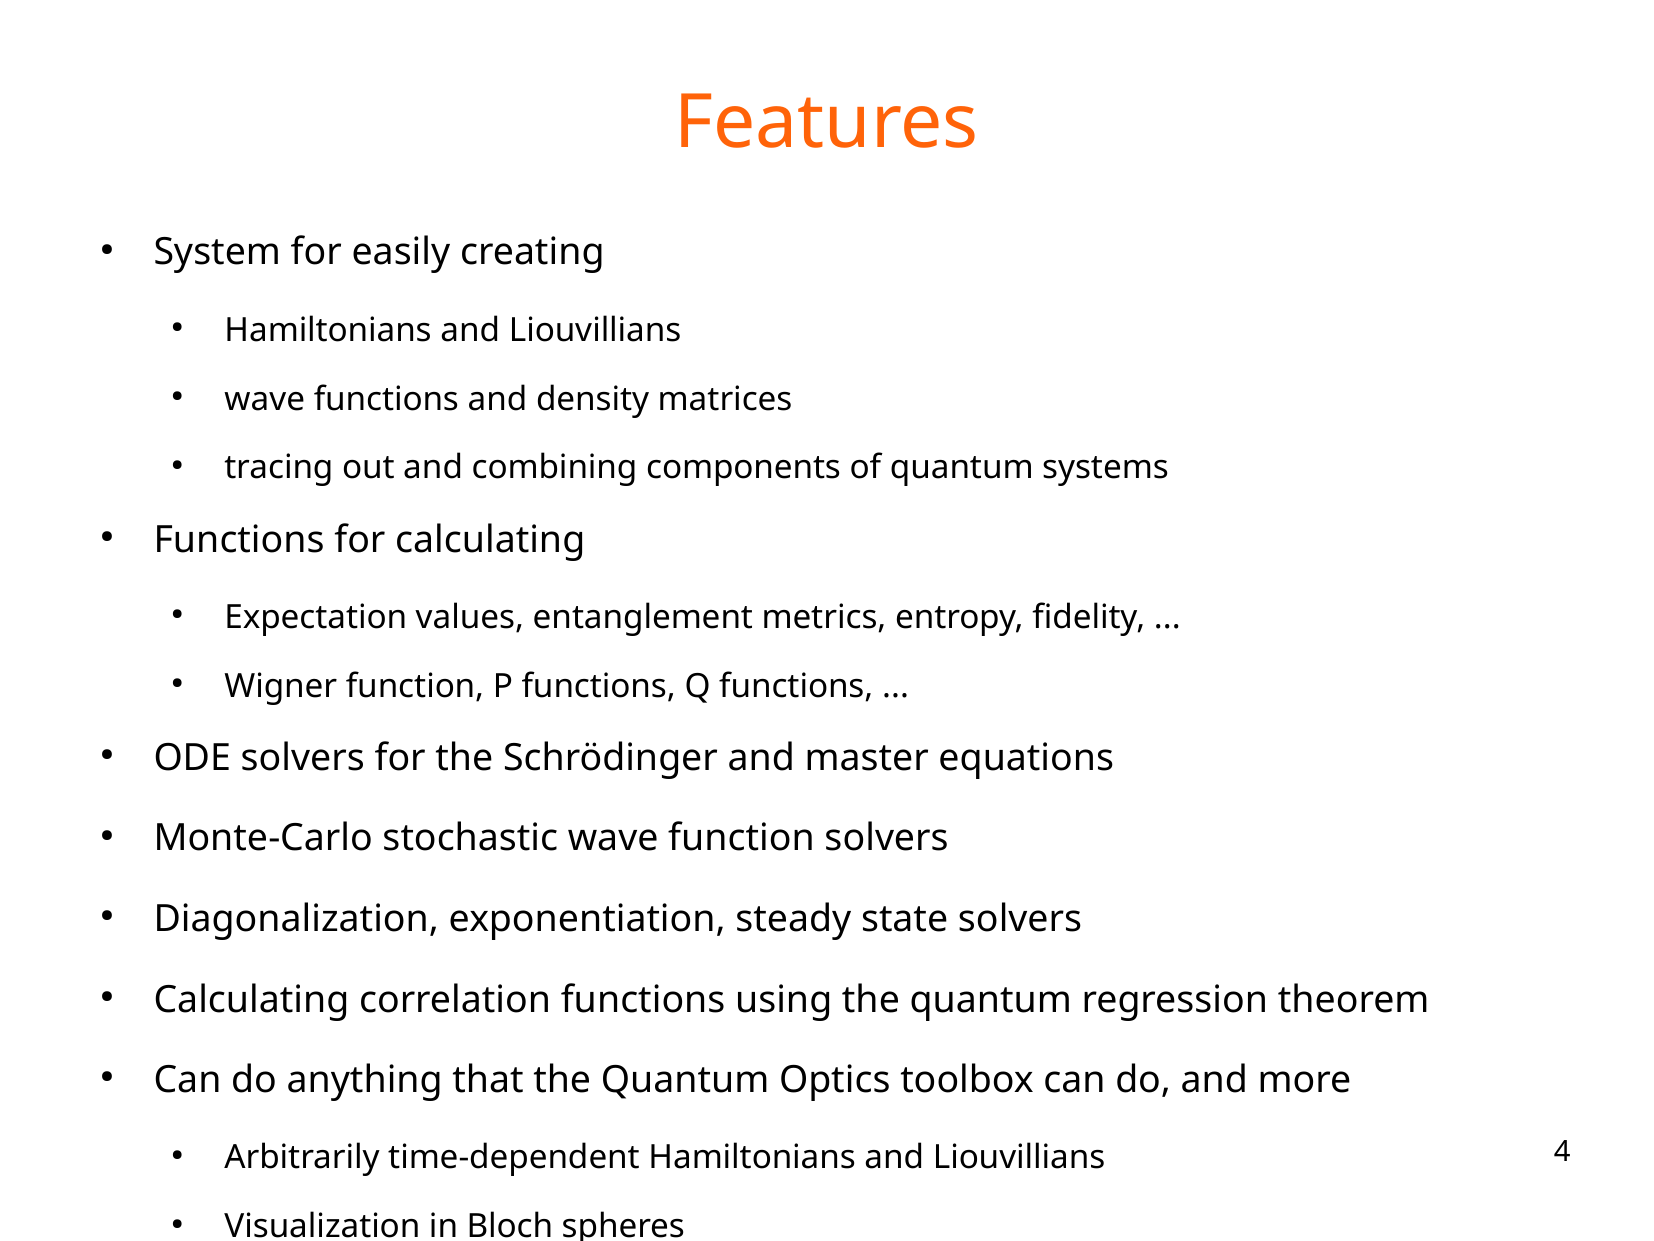

# Features
System for easily creating
Hamiltonians and Liouvillians
wave functions and density matrices
tracing out and combining components of quantum systems
Functions for calculating
Expectation values, entanglement metrics, entropy, fidelity, ...
Wigner function, P functions, Q functions, ...
ODE solvers for the Schrödinger and master equations
Monte-Carlo stochastic wave function solvers
Diagonalization, exponentiation, steady state solvers
Calculating correlation functions using the quantum regression theorem
Can do anything that the Quantum Optics toolbox can do, and more
Arbitrarily time-dependent Hamiltonians and Liouvillians
Visualization in Bloch spheres
4